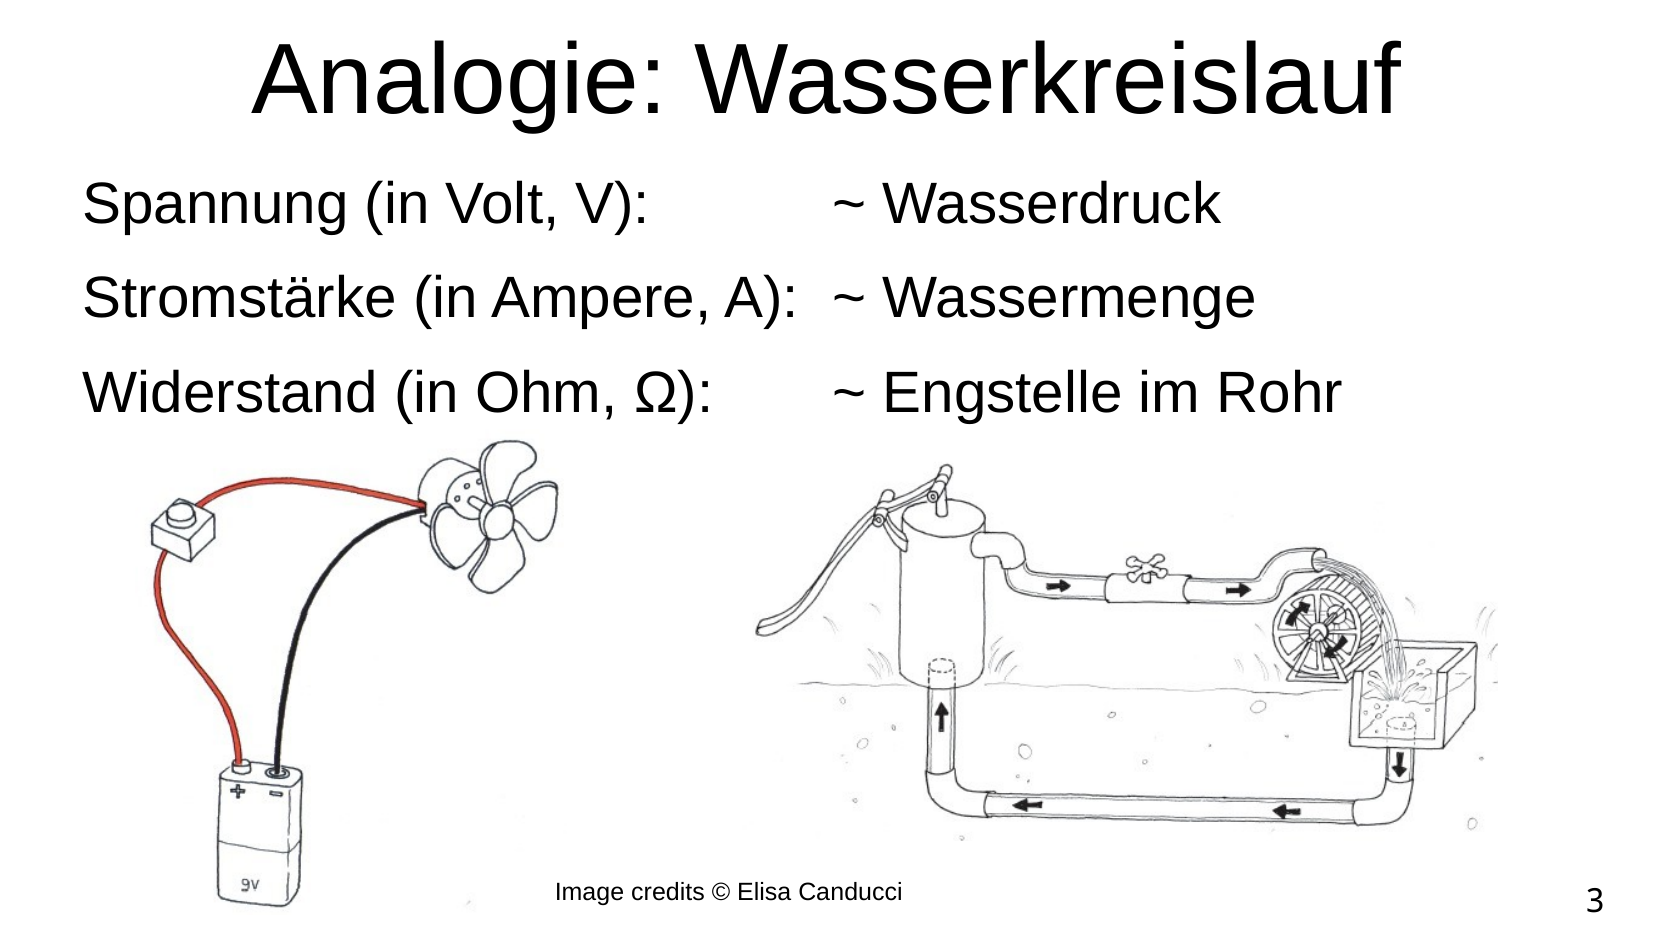

# Analogie: Wasserkreislauf
Spannung (in Volt, V): 			~ Wasserdruck
Stromstärke (in Ampere, A): 	~ Wassermenge
Widerstand (in Ohm, Ω): 		~ Engstelle im Rohr
Image credits © Elisa Canducci